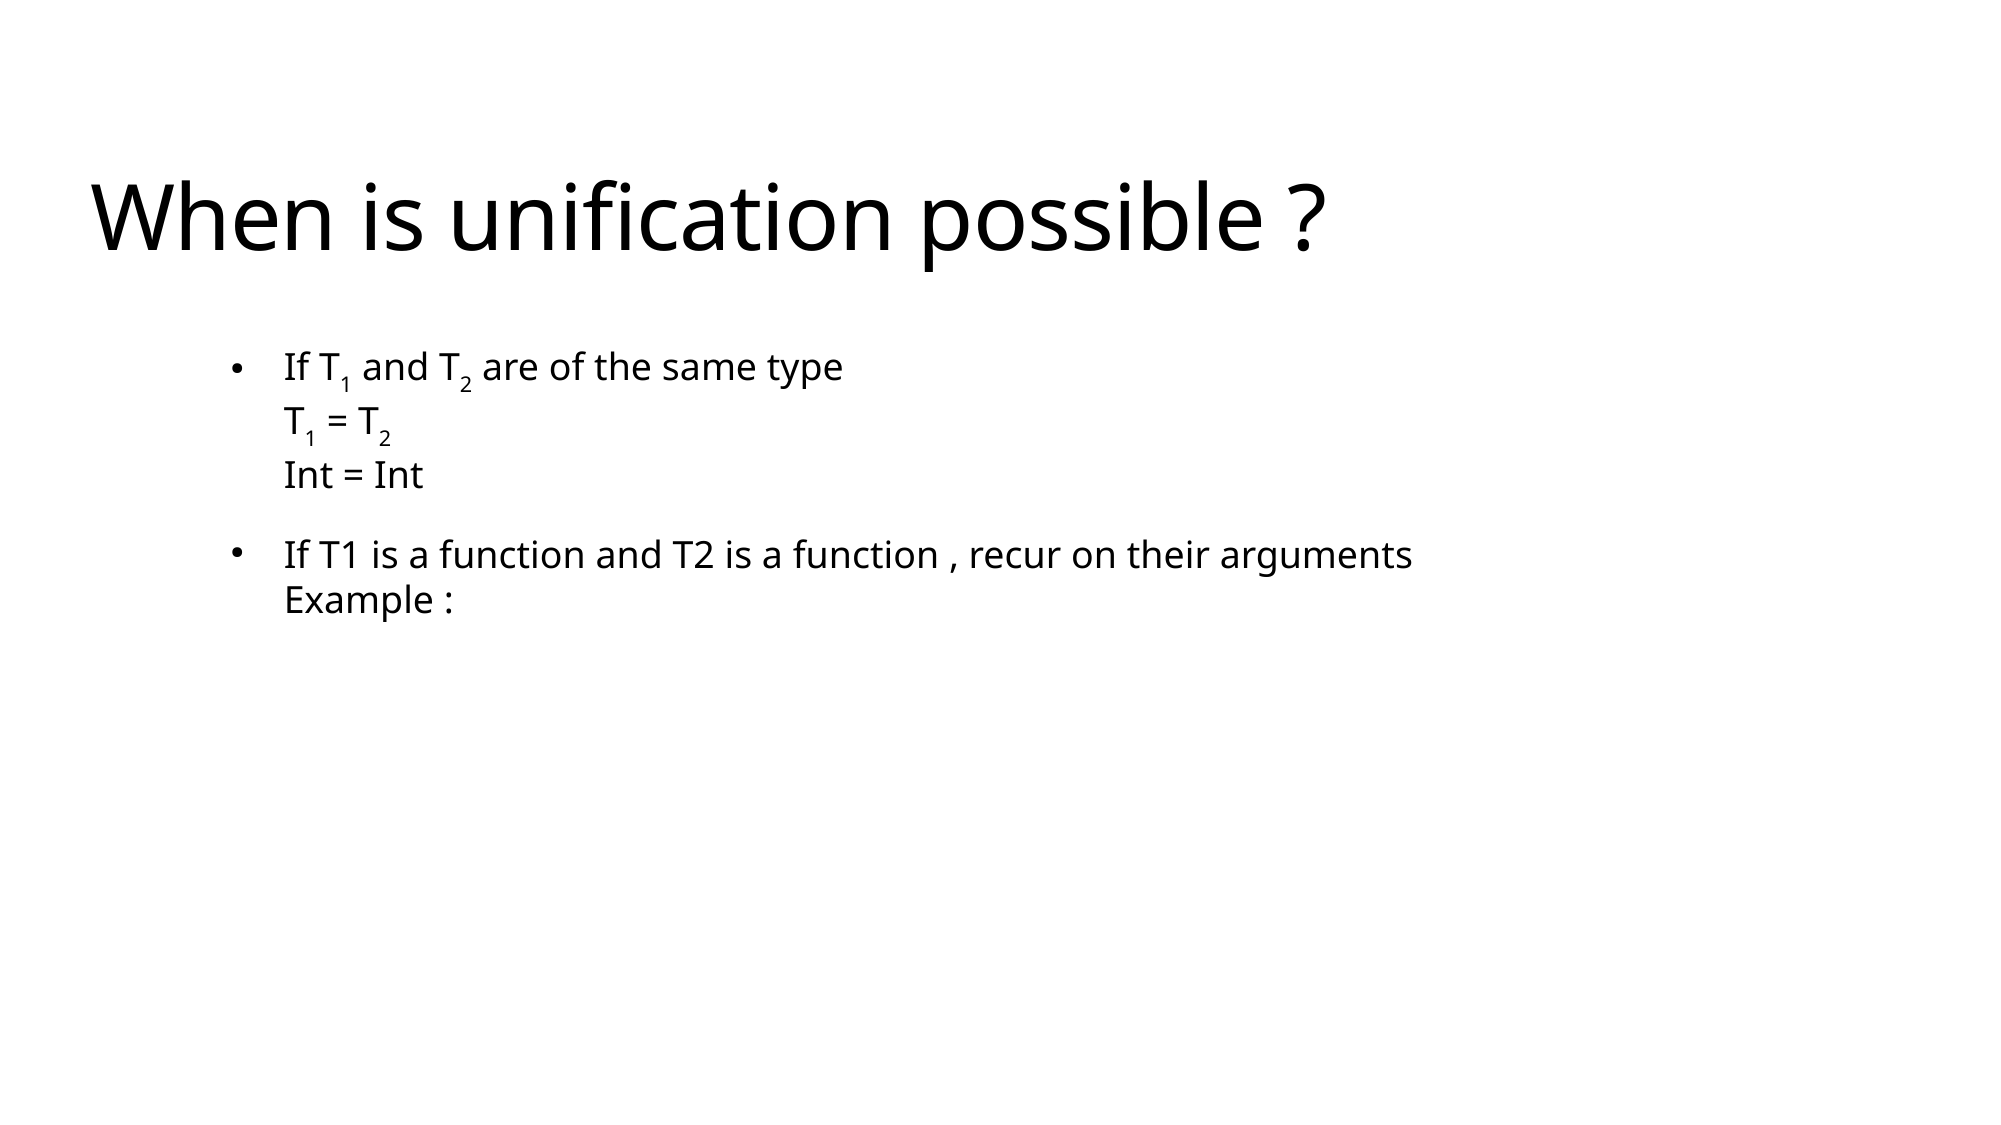

# When is unification possible ?
If T1 and T2 are of the same type
T1 = T2
Int = Int
If T1 is a function and T2 is a function , recur on their arguments
Example :